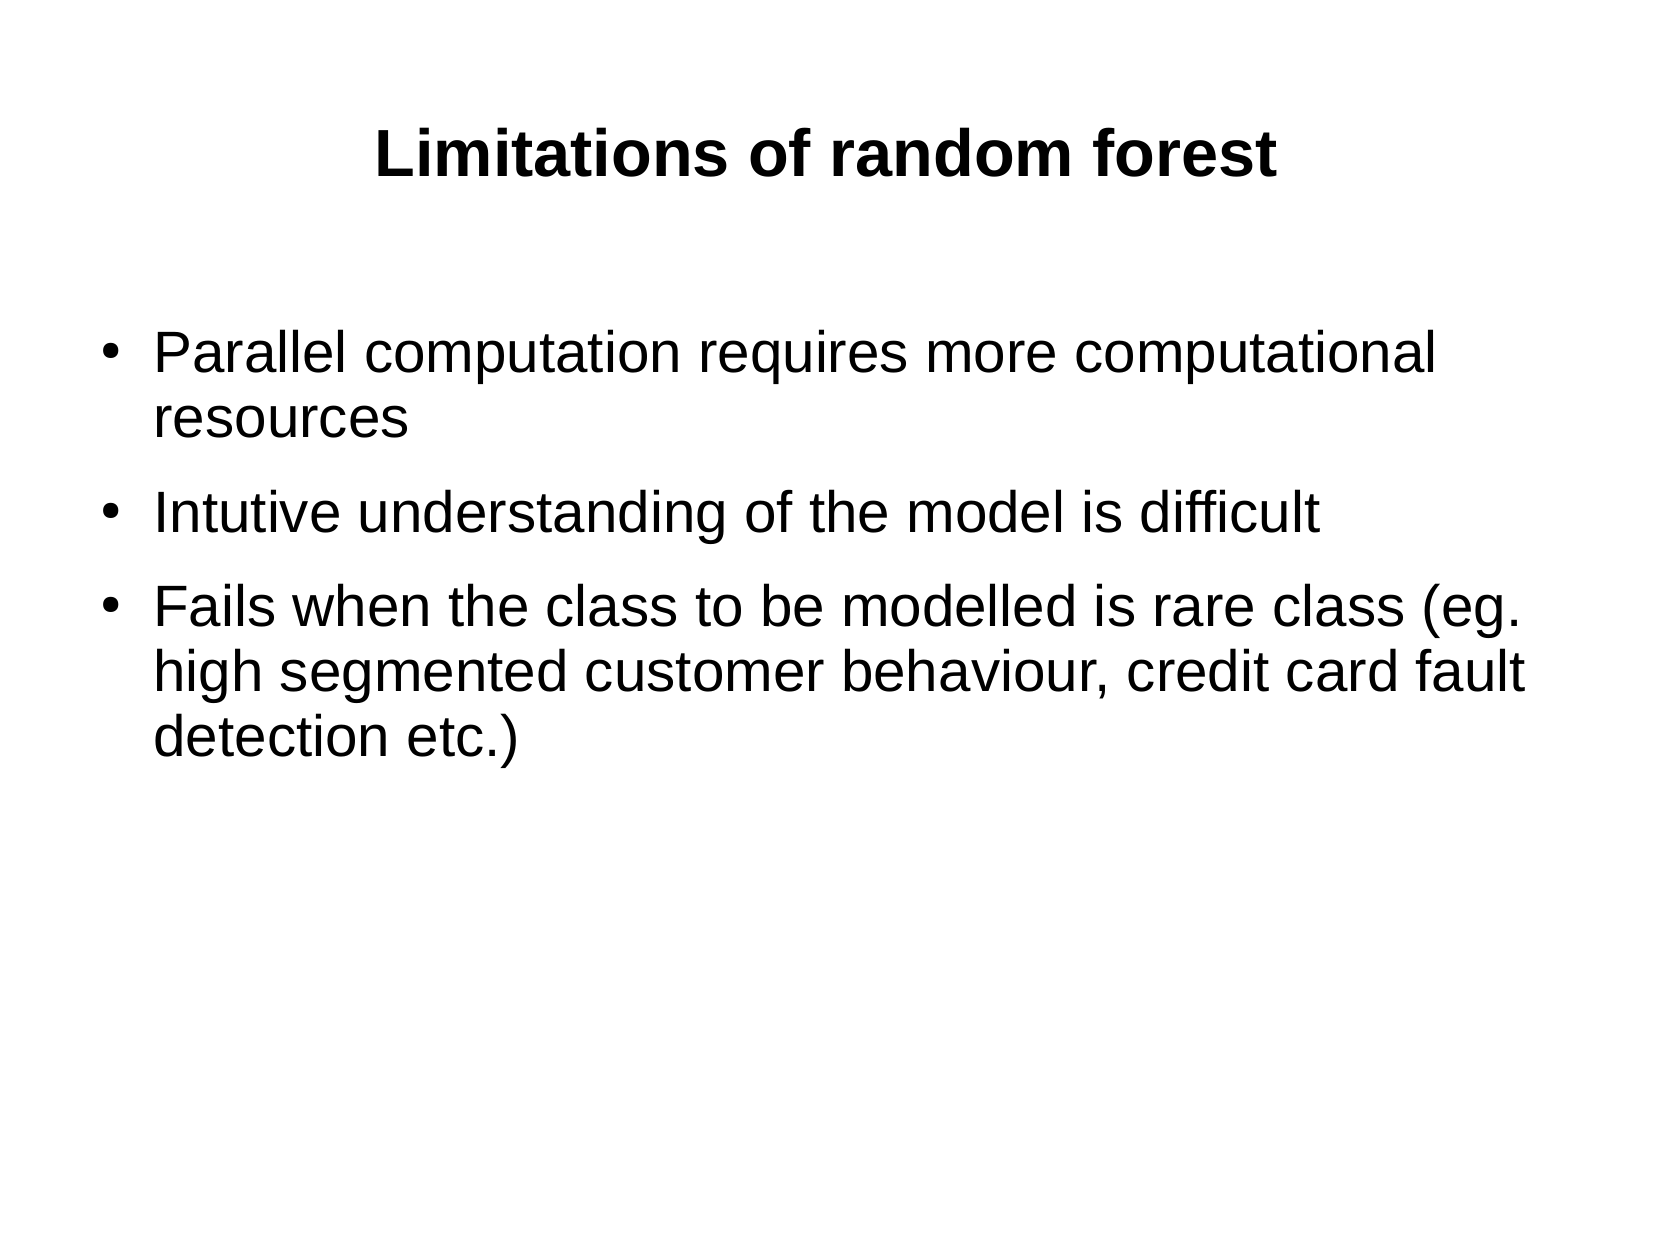

# Limitations of random forest
Parallel computation requires more computational resources
Intutive understanding of the model is difficult
Fails when the class to be modelled is rare class (eg. high segmented customer behaviour, credit card fault detection etc.)